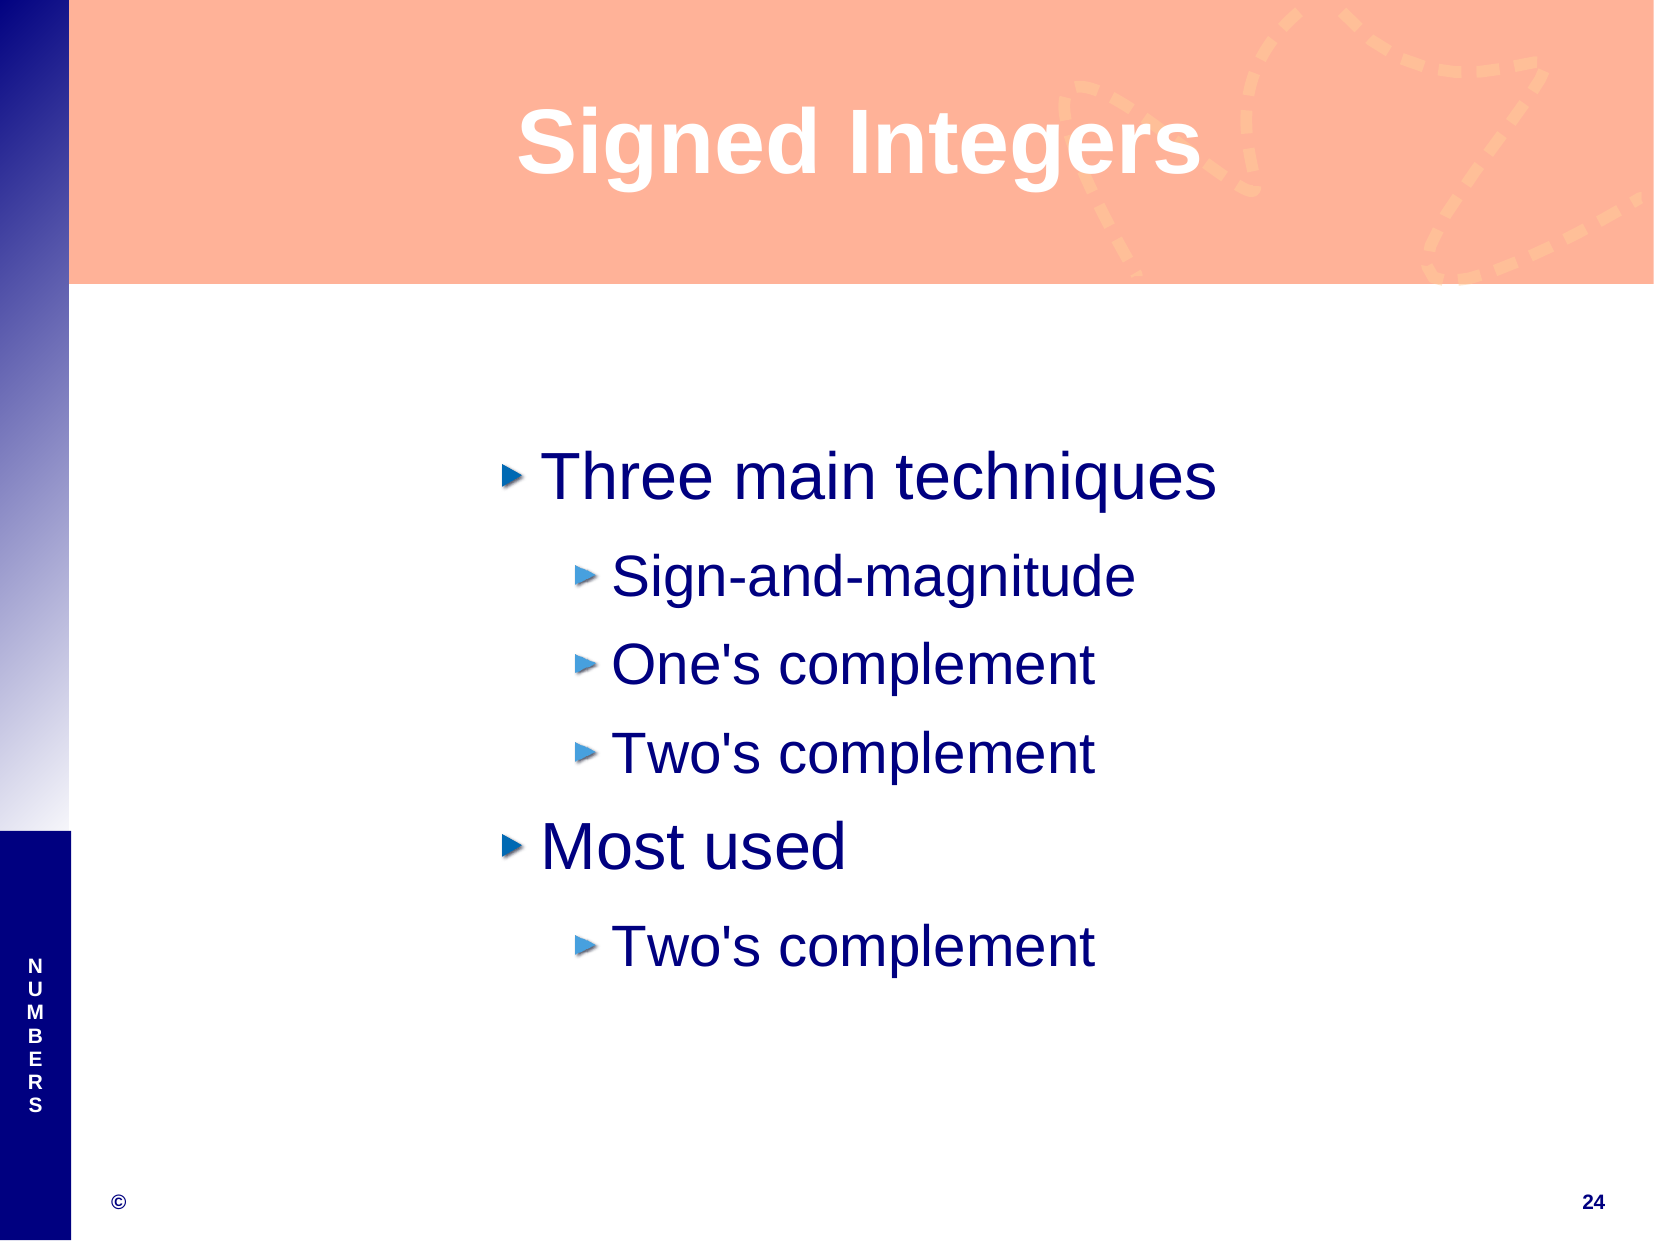

# Signed Integers
Three main techniques
Sign-and-magnitude
One's complement
Two's complement
Most used
Two's complement
N
U
M
B
E
R
S